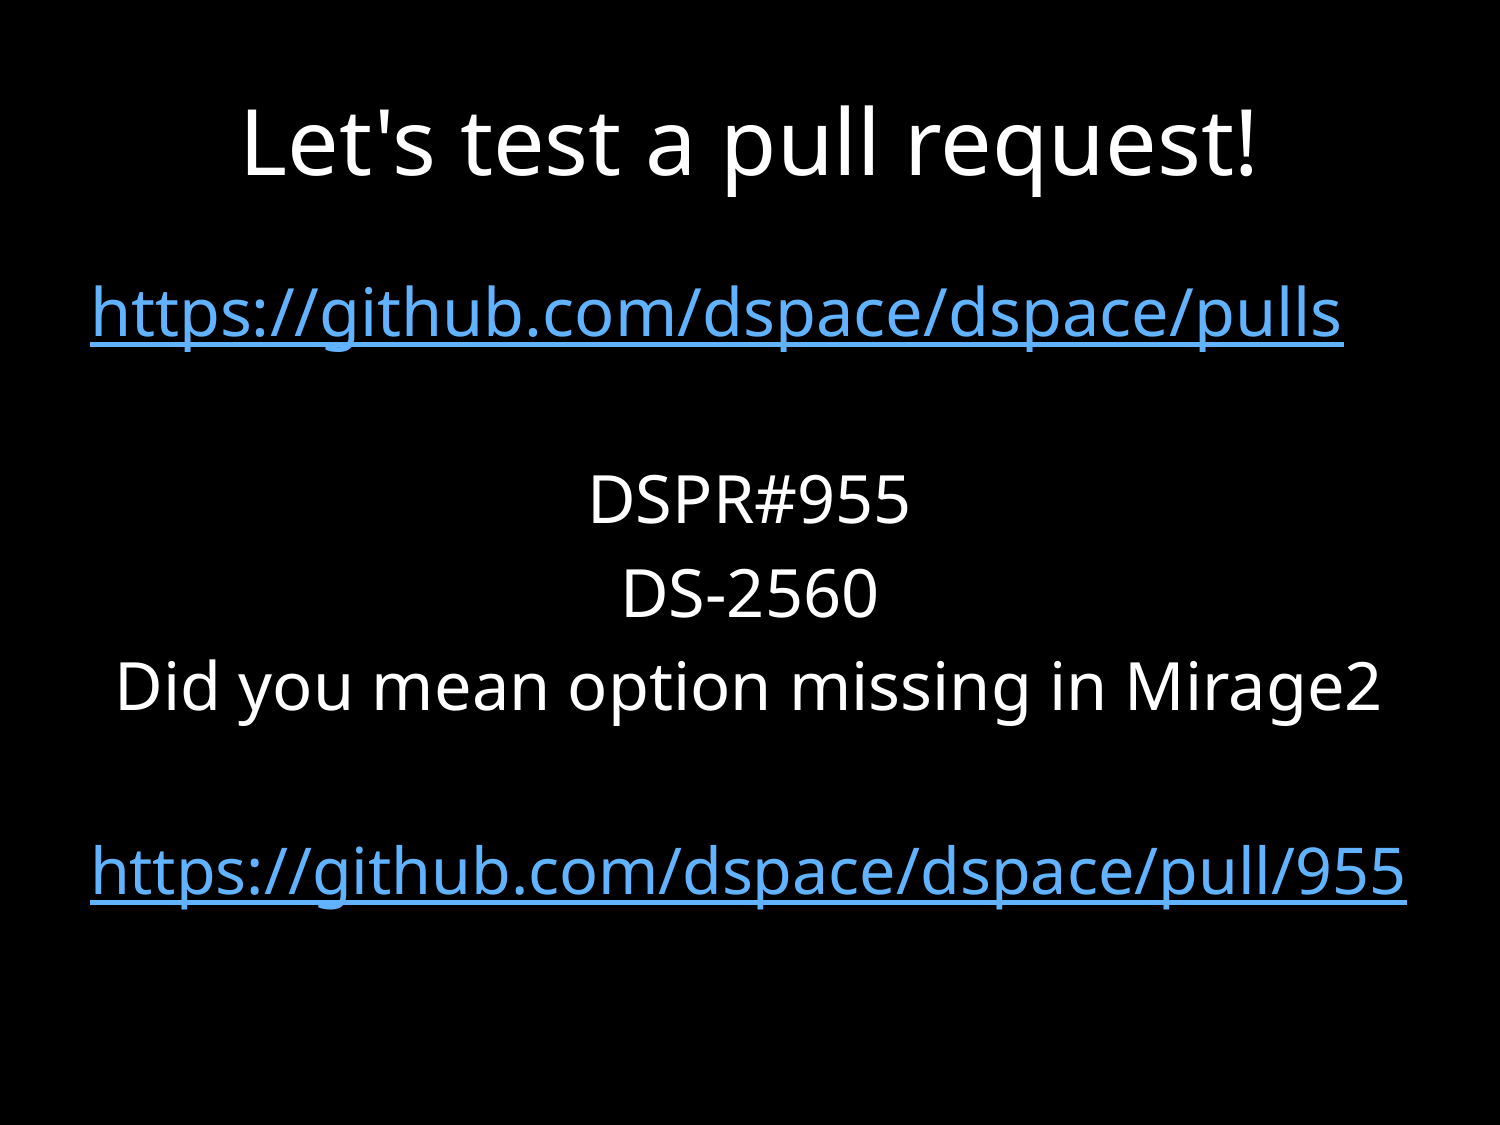

# Let's test a pull request!
https://github.com/dspace/dspace/pulls
DSPR#955
DS-2560
Did you mean option missing in Mirage2
https://github.com/dspace/dspace/pull/955